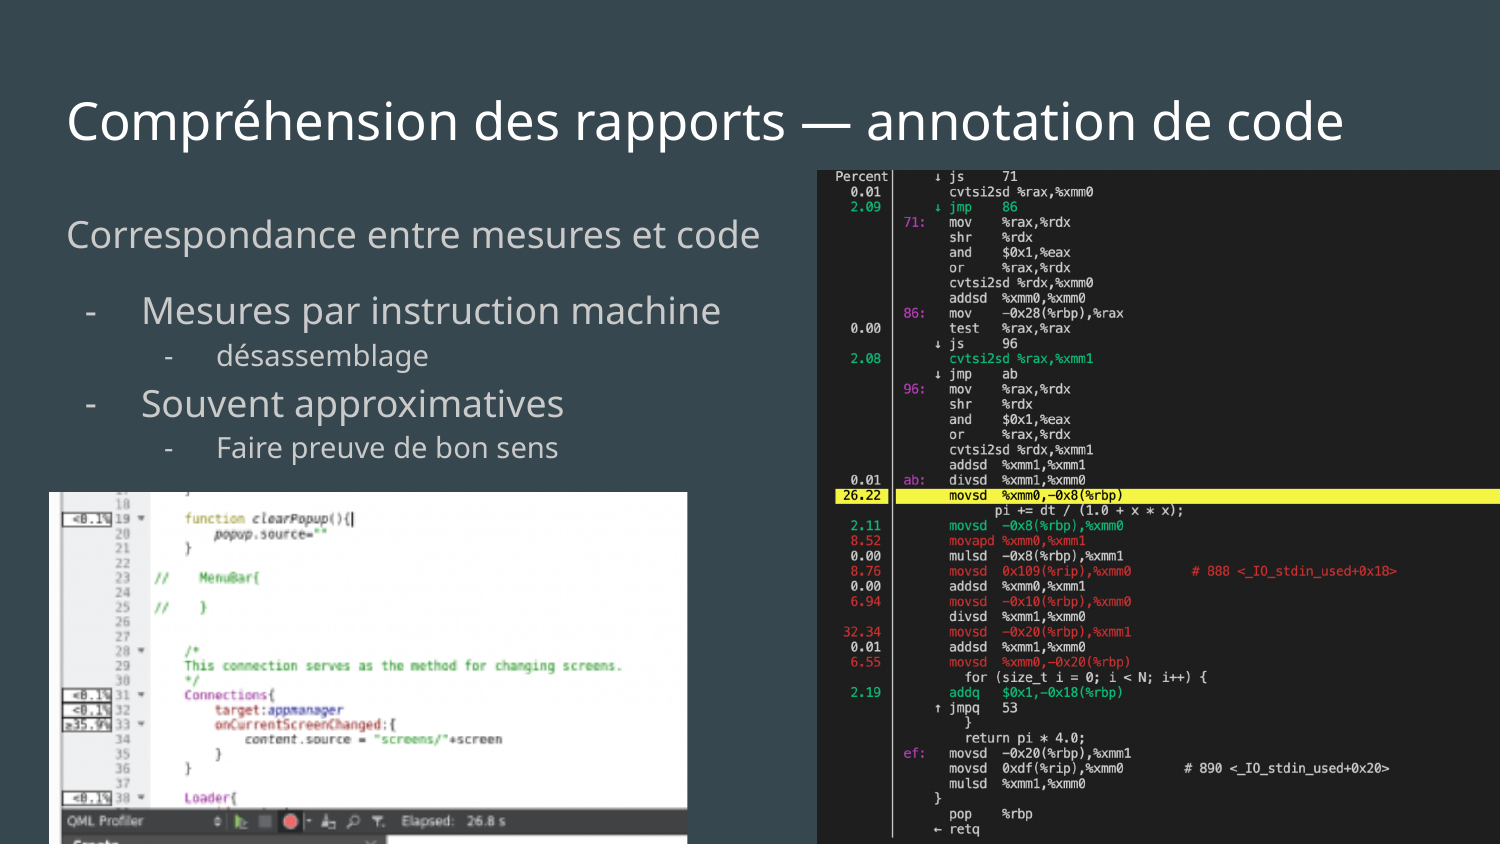

# Compréhension des rapports — annotation de code
Correspondance entre mesures et code
Mesures par instruction machine
désassemblage
Souvent approximatives
Faire preuve de bon sens